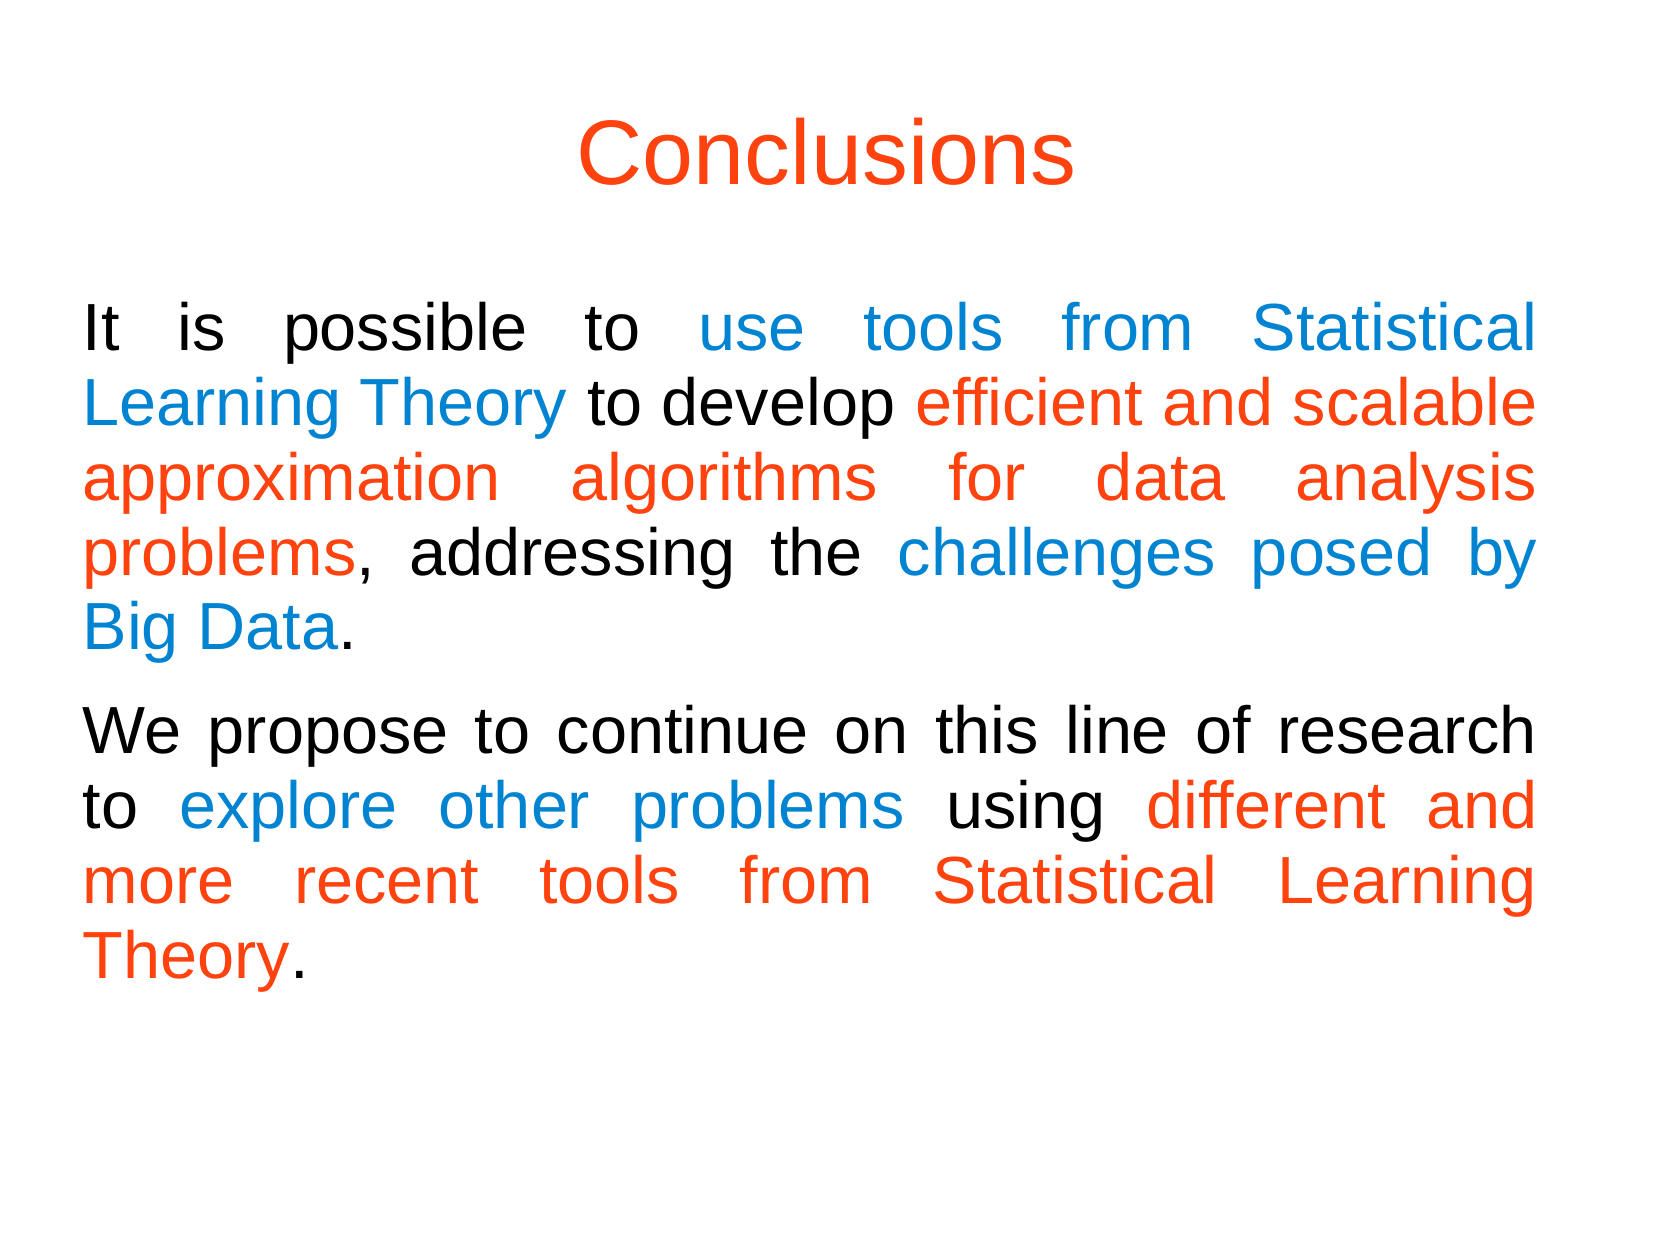

# Conclusions
It is possible to use tools from Statistical Learning Theory to develop efficient and scalable approximation algorithms for data analysis problems, addressing the challenges posed by Big Data.
We propose to continue on this line of research to explore other problems using different and more recent tools from Statistical Learning Theory.